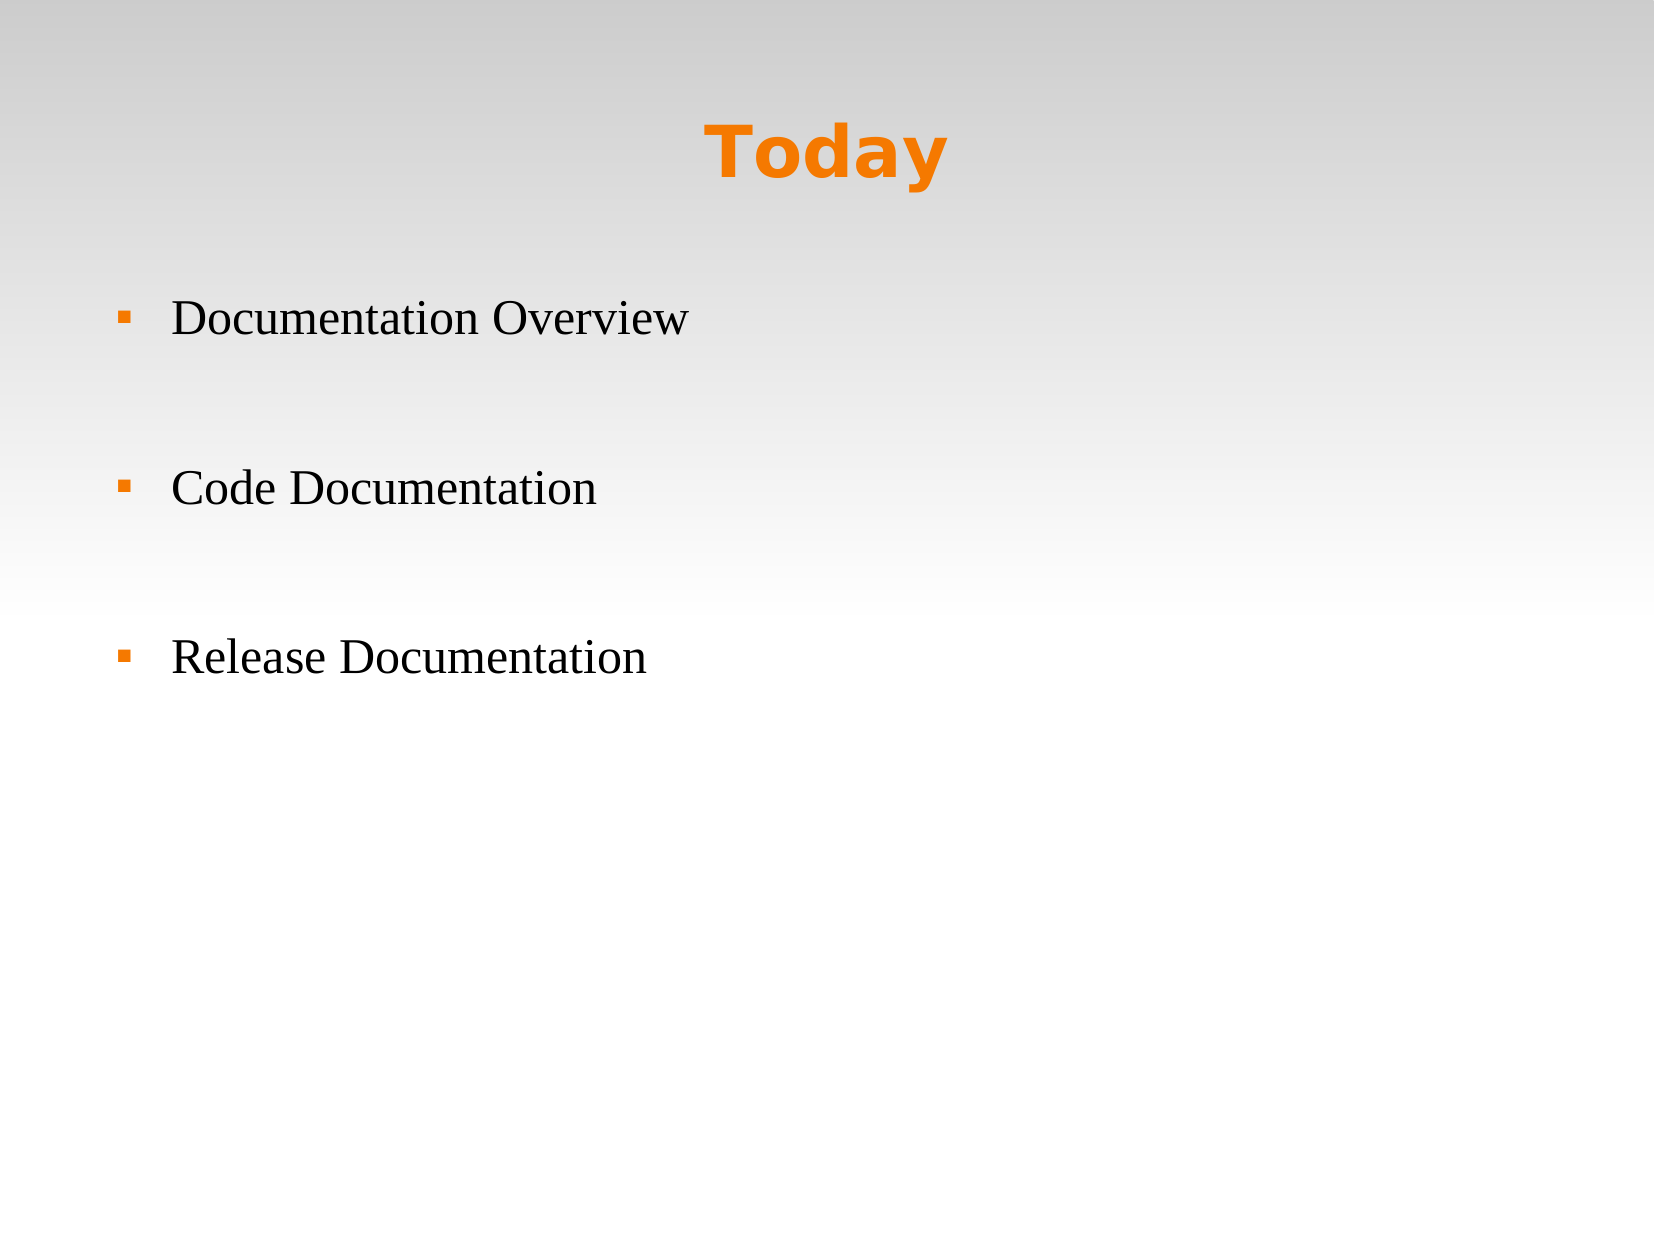

# Today
Documentation Overview
Code Documentation
Release Documentation